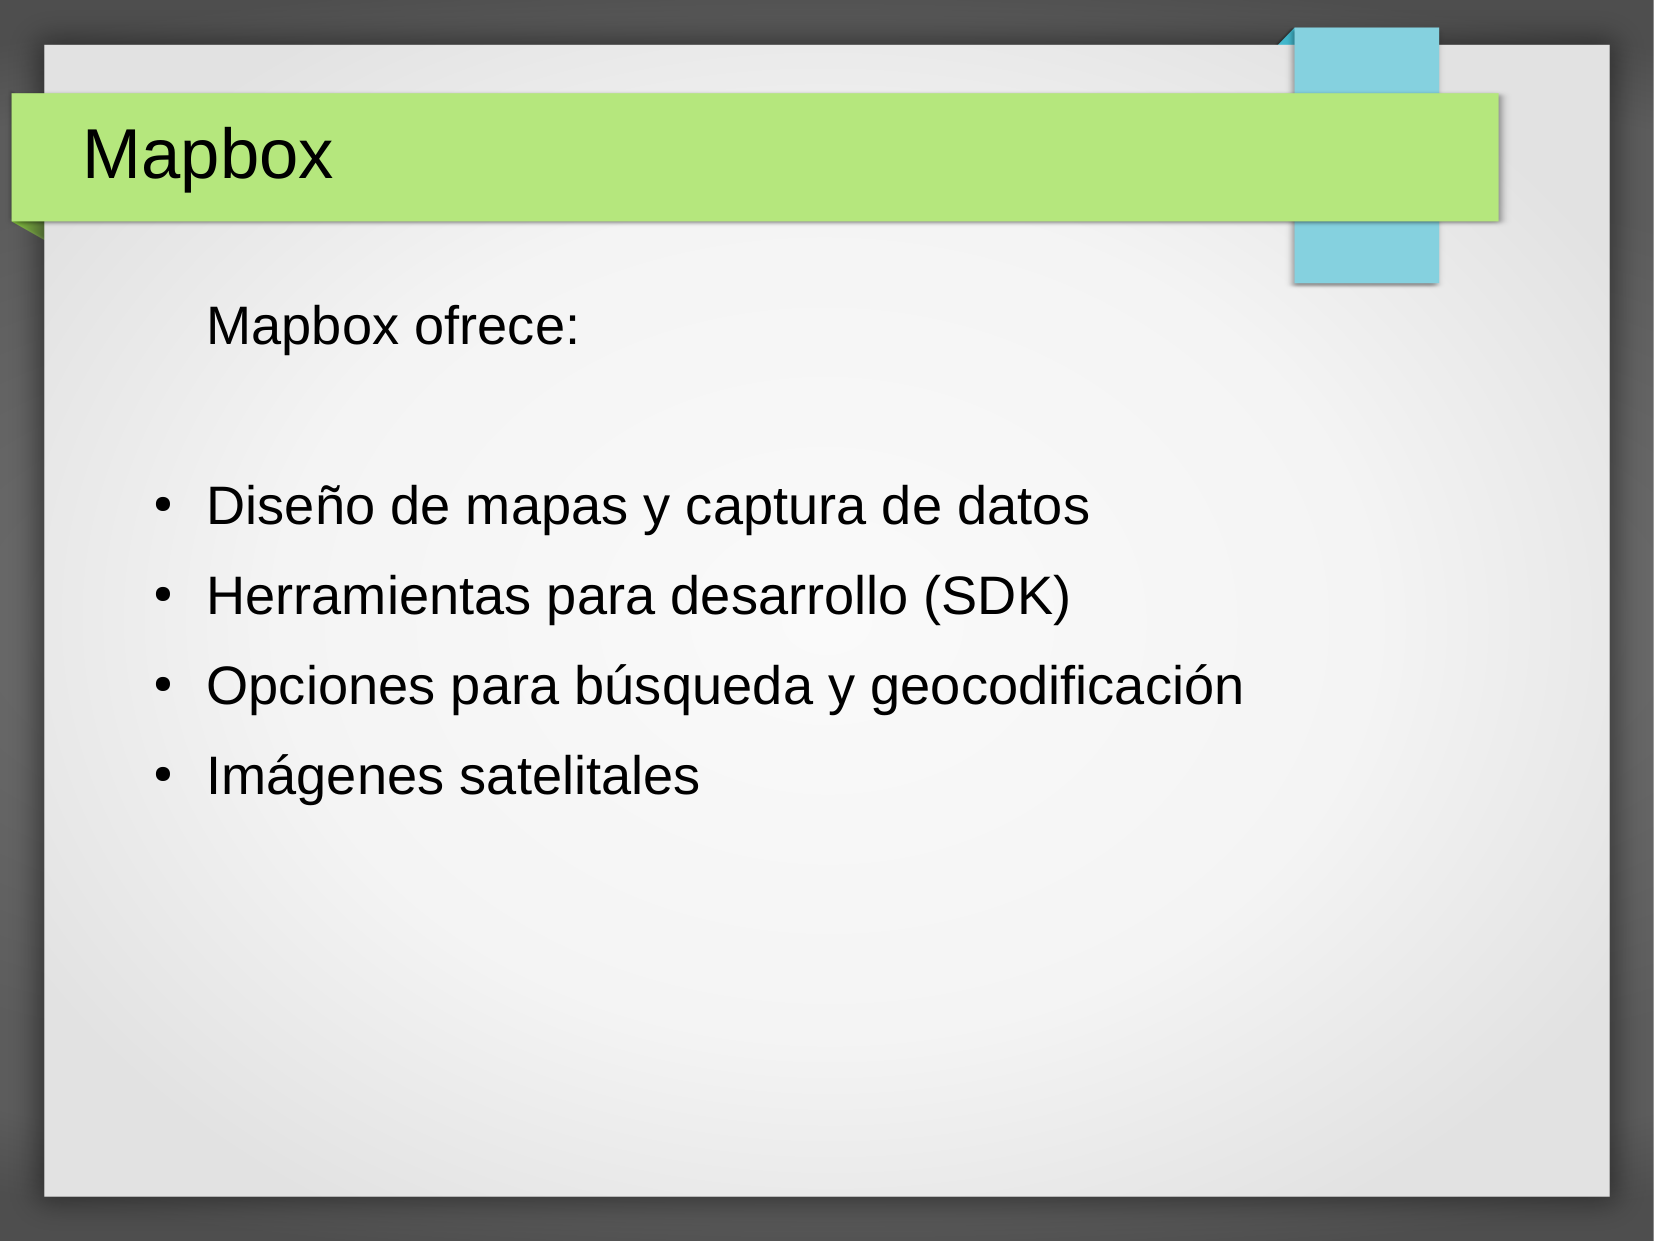

# Mapbox
Mapbox ofrece:
Diseño de mapas y captura de datos
Herramientas para desarrollo (SDK)
Opciones para búsqueda y geocodificación
Imágenes satelitales